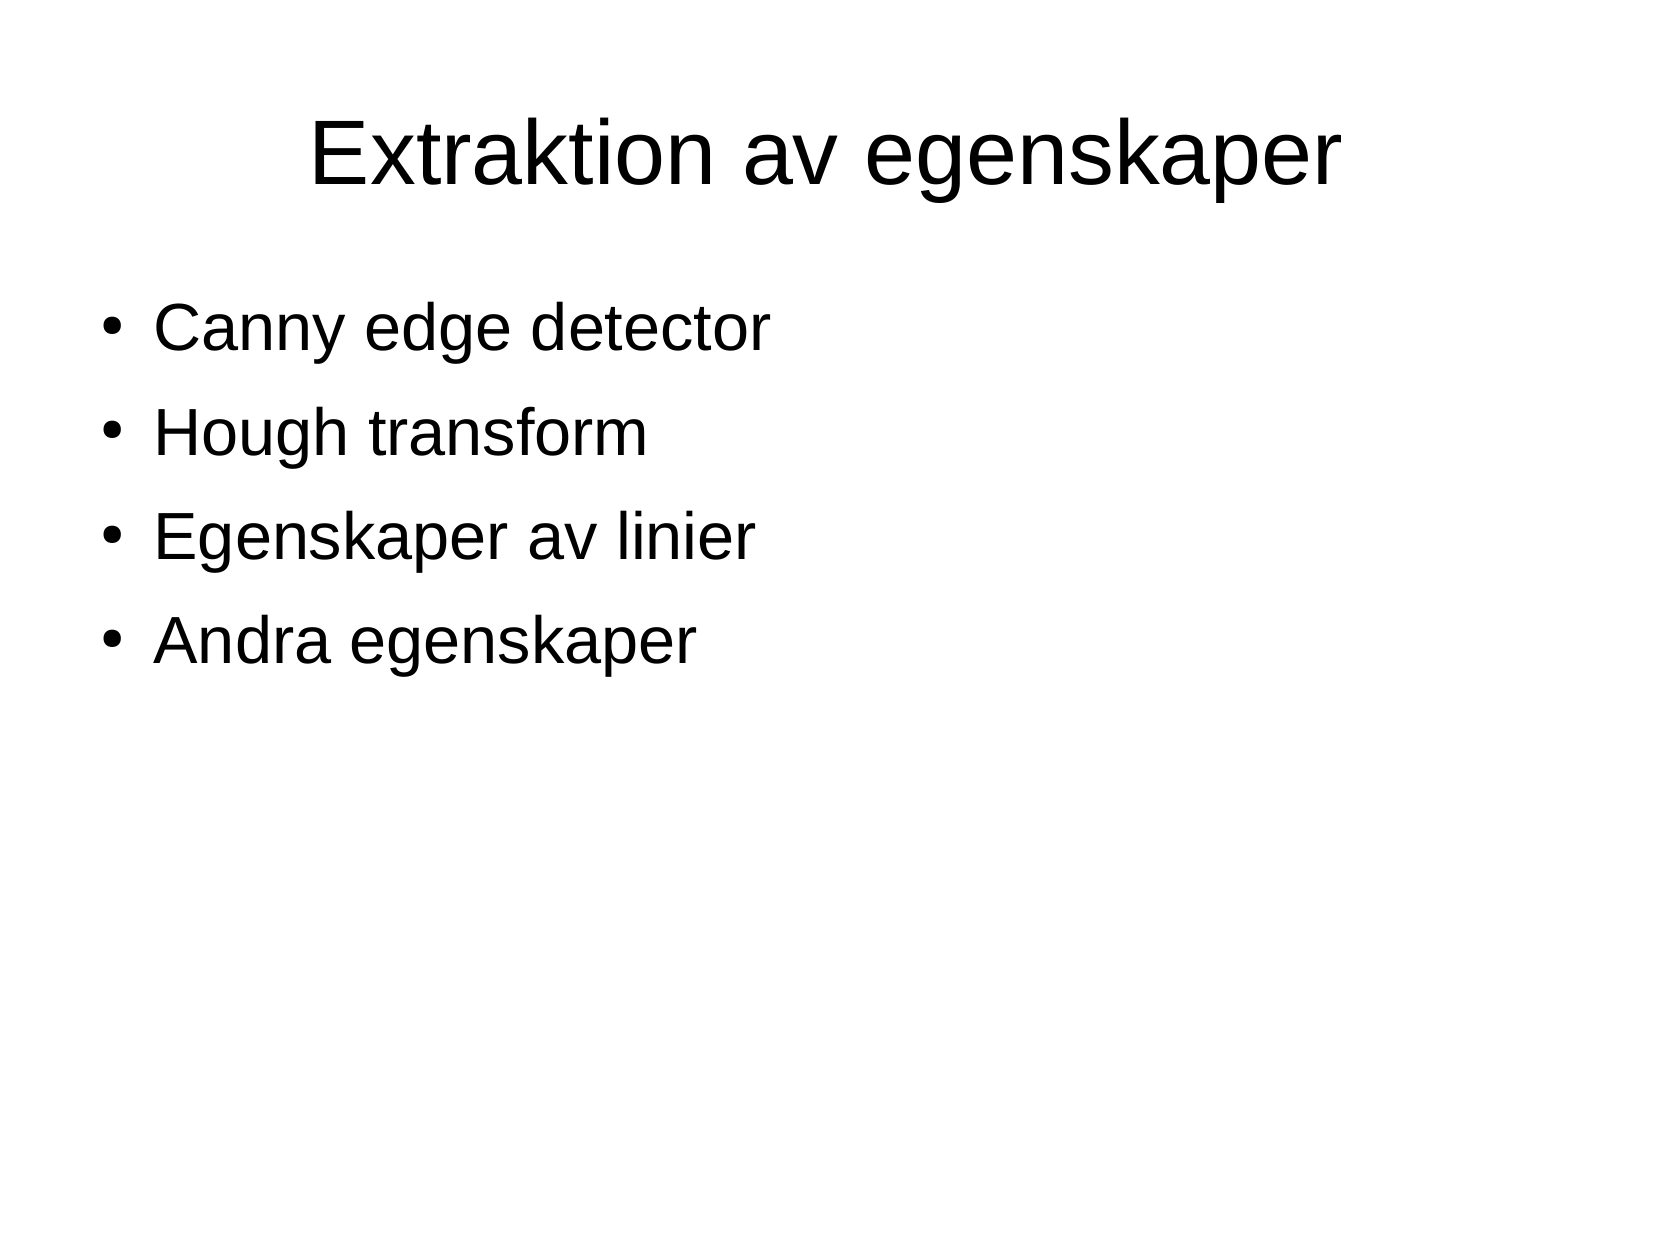

# Extraktion av egenskaper
Canny edge detector
Hough transform
Egenskaper av linier
Andra egenskaper